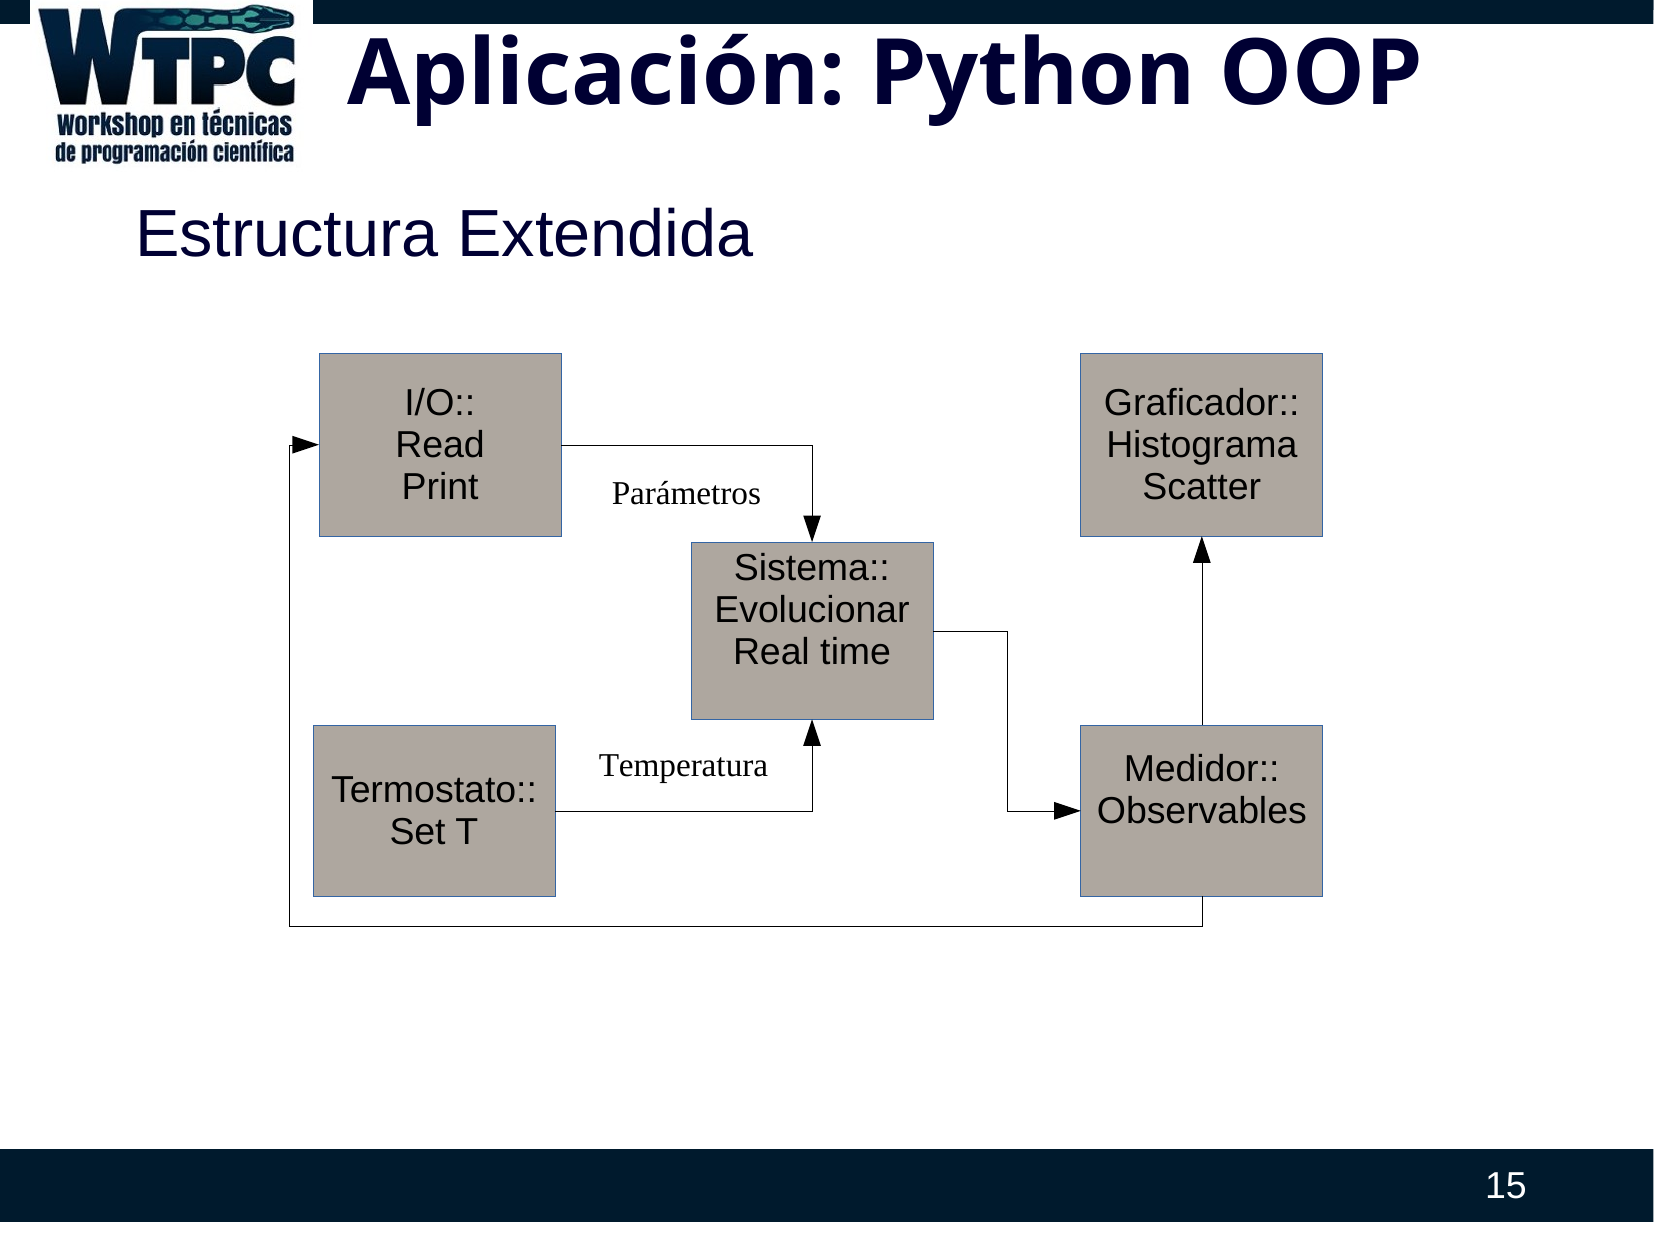

# Aplicación: Python OOP
 Estructura Extendida
I/O::
Read
Print
Graficador::
Histograma
Scatter
Sistema::
Evolucionar
Real time
Termostato::
Set T
Medidor::
Observables